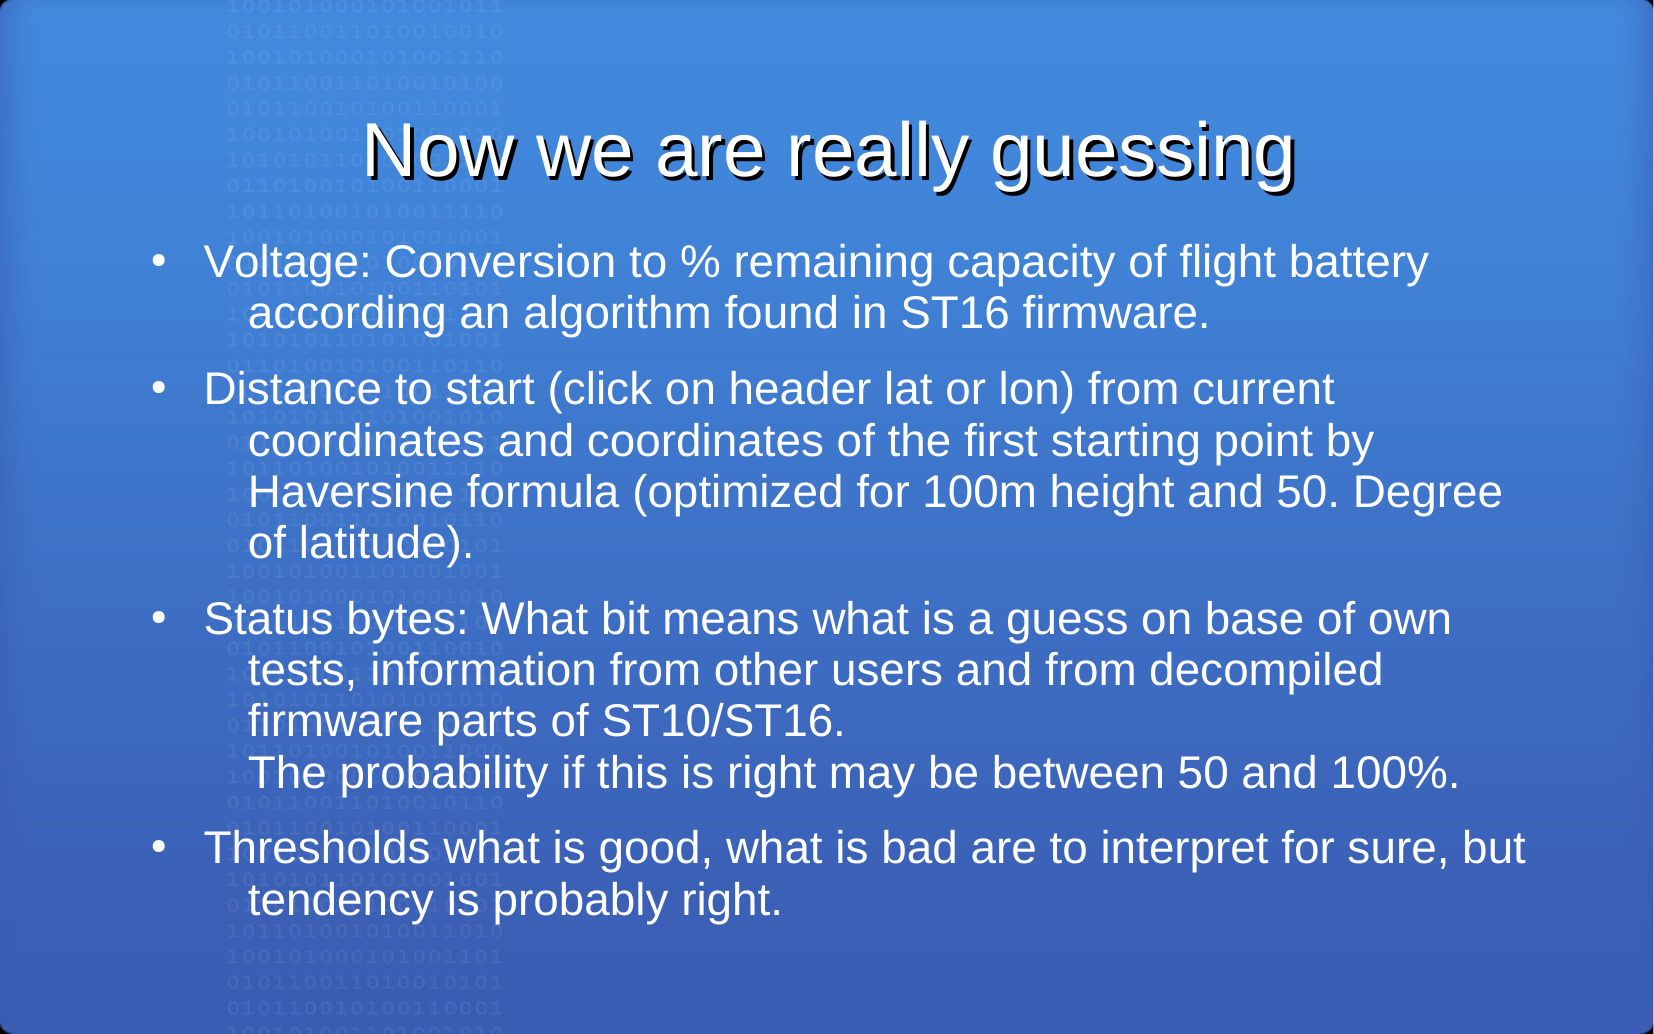

# Now we are really guessing
Voltage: Conversion to % remaining capacity of flight battery according an algorithm found in ST16 firmware.
Distance to start (click on header lat or lon) from current coordinates and coordinates of the first starting point by Haversine formula (optimized for 100m height and 50. Degree of latitude).
Status bytes: What bit means what is a guess on base of own tests, information from other users and from decompiled firmware parts of ST10/ST16.
The probability if this is right may be between 50 and 100%.
Thresholds what is good, what is bad are to interpret for sure, but tendency is probably right.